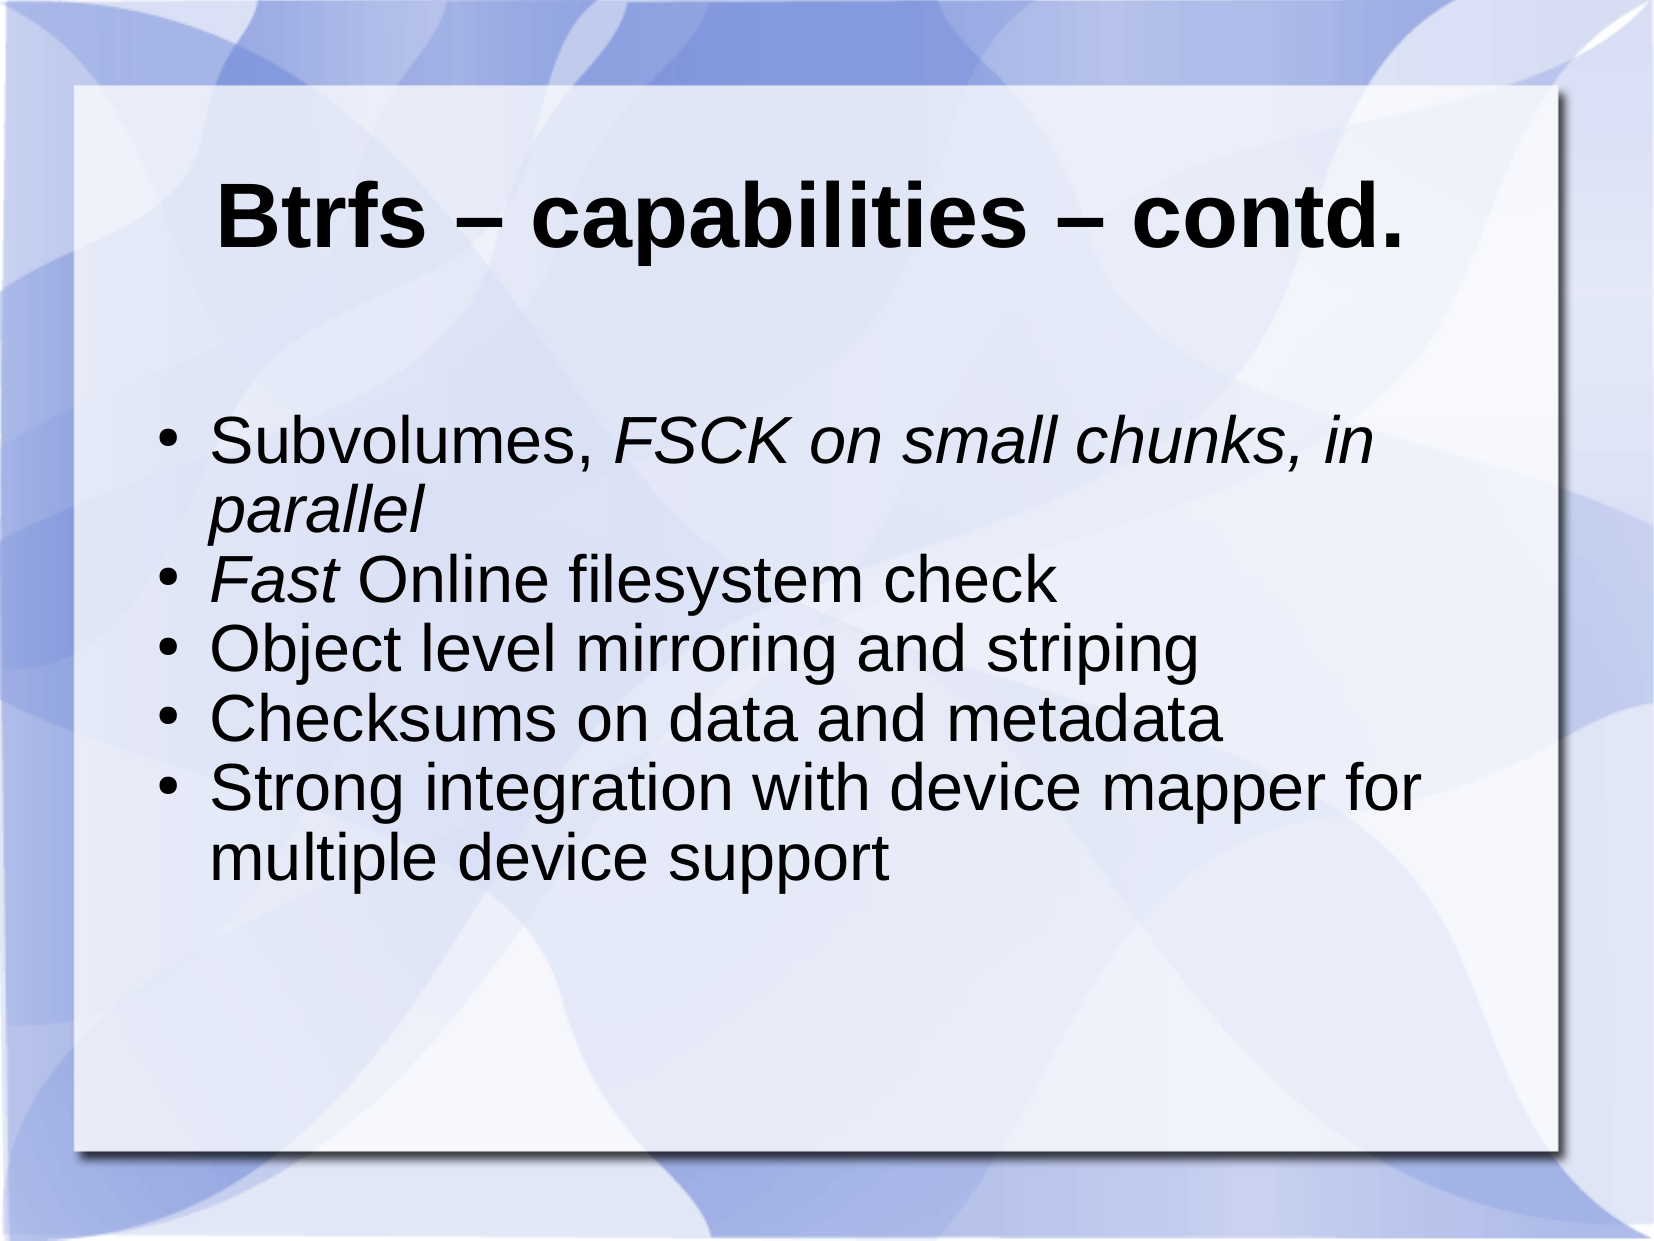

# Btrfs – capabilities – contd.
Subvolumes, FSCK on small chunks, in parallel
Fast Online filesystem check
Object level mirroring and striping
Checksums on data and metadata
Strong integration with device mapper for multiple device support